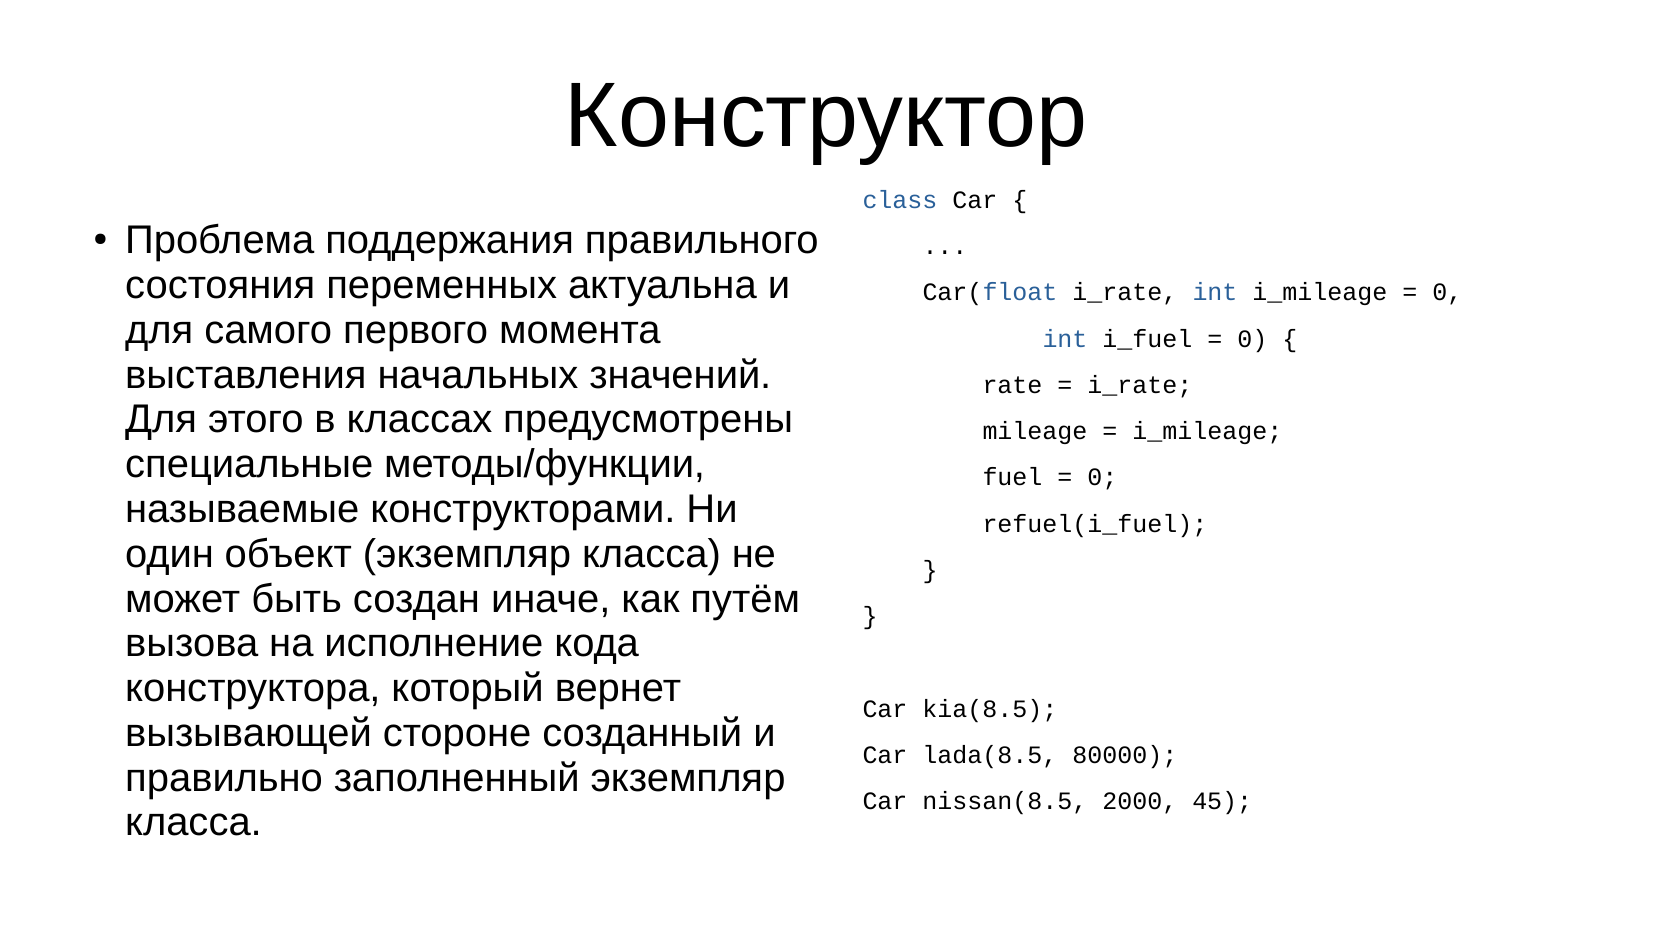

# Конструктор
class Car {
 ...
 Car(float i_rate, int i_mileage = 0,
 int i_fuel = 0) {
 rate = i_rate;
 mileage = i_mileage;
 fuel = 0;
 refuel(i_fuel);
 }
}
Car kia(8.5);
Car lada(8.5, 80000);
Car nissan(8.5, 2000, 45);
Проблема поддержания правильного состояния переменных актуальна и для самого первого момента выставления начальных значений. Для этого в классах предусмотрены специальные методы/функции, называемые конструкторами. Ни один объект (экземпляр класса) не может быть создан иначе, как путём вызова на исполнение кода конструктора, который вернет вызывающей стороне созданный и правильно заполненный экземпляр класса.